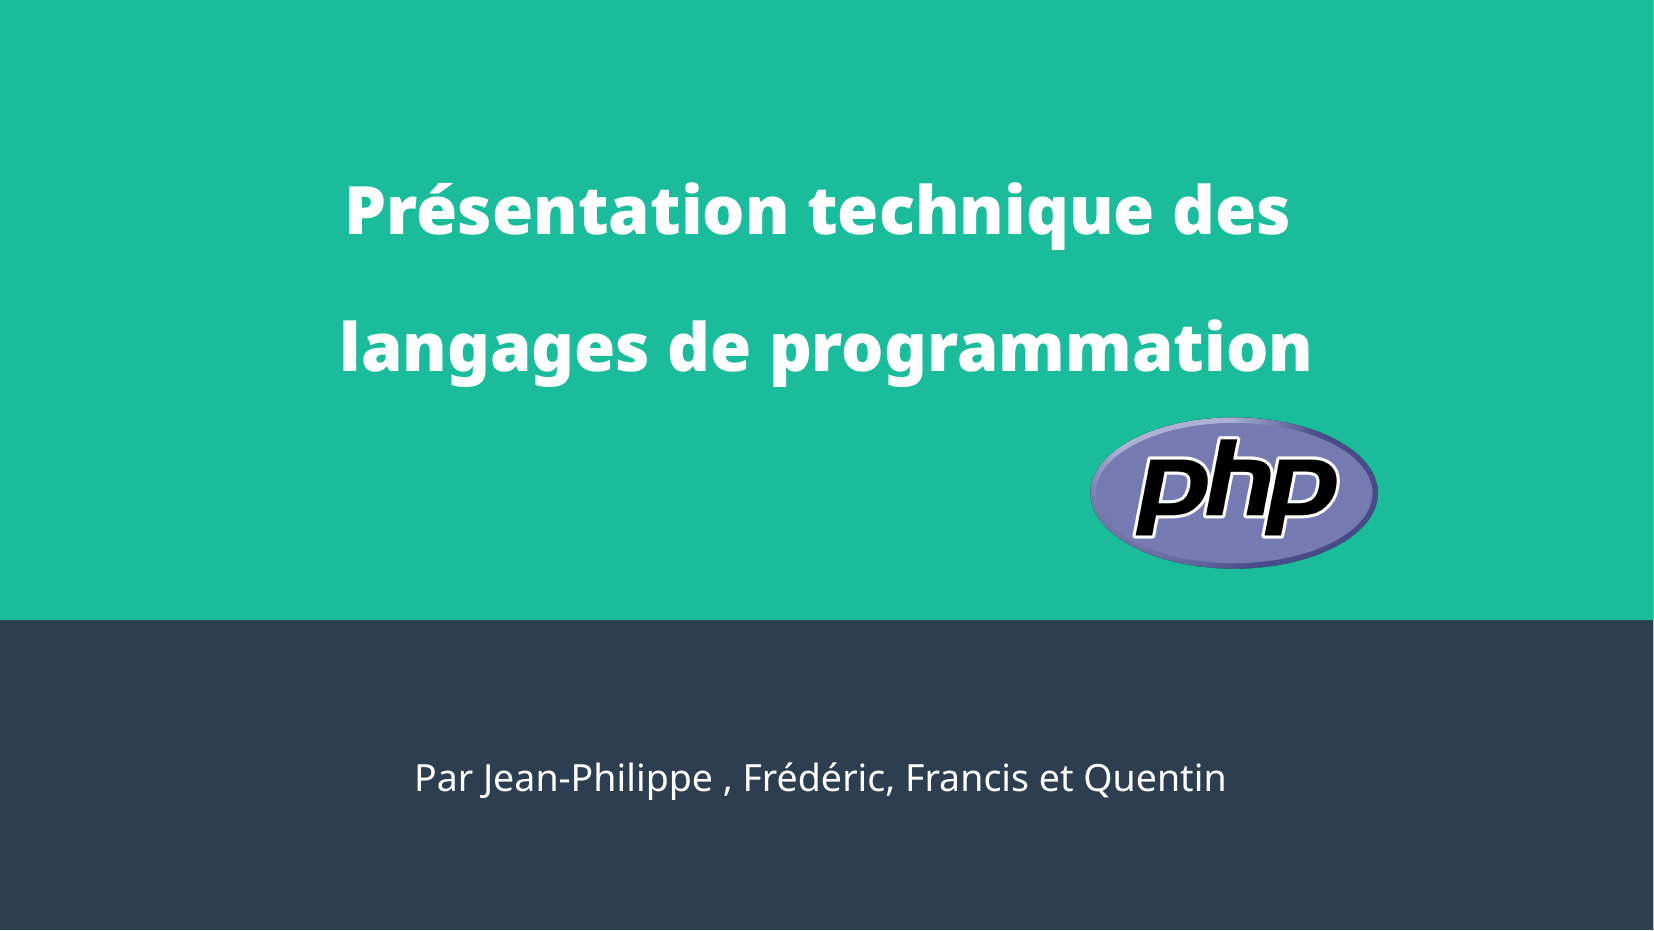

# Présentation technique des langages de programmation
Par Jean-Philippe , Frédéric, Francis et Quentin